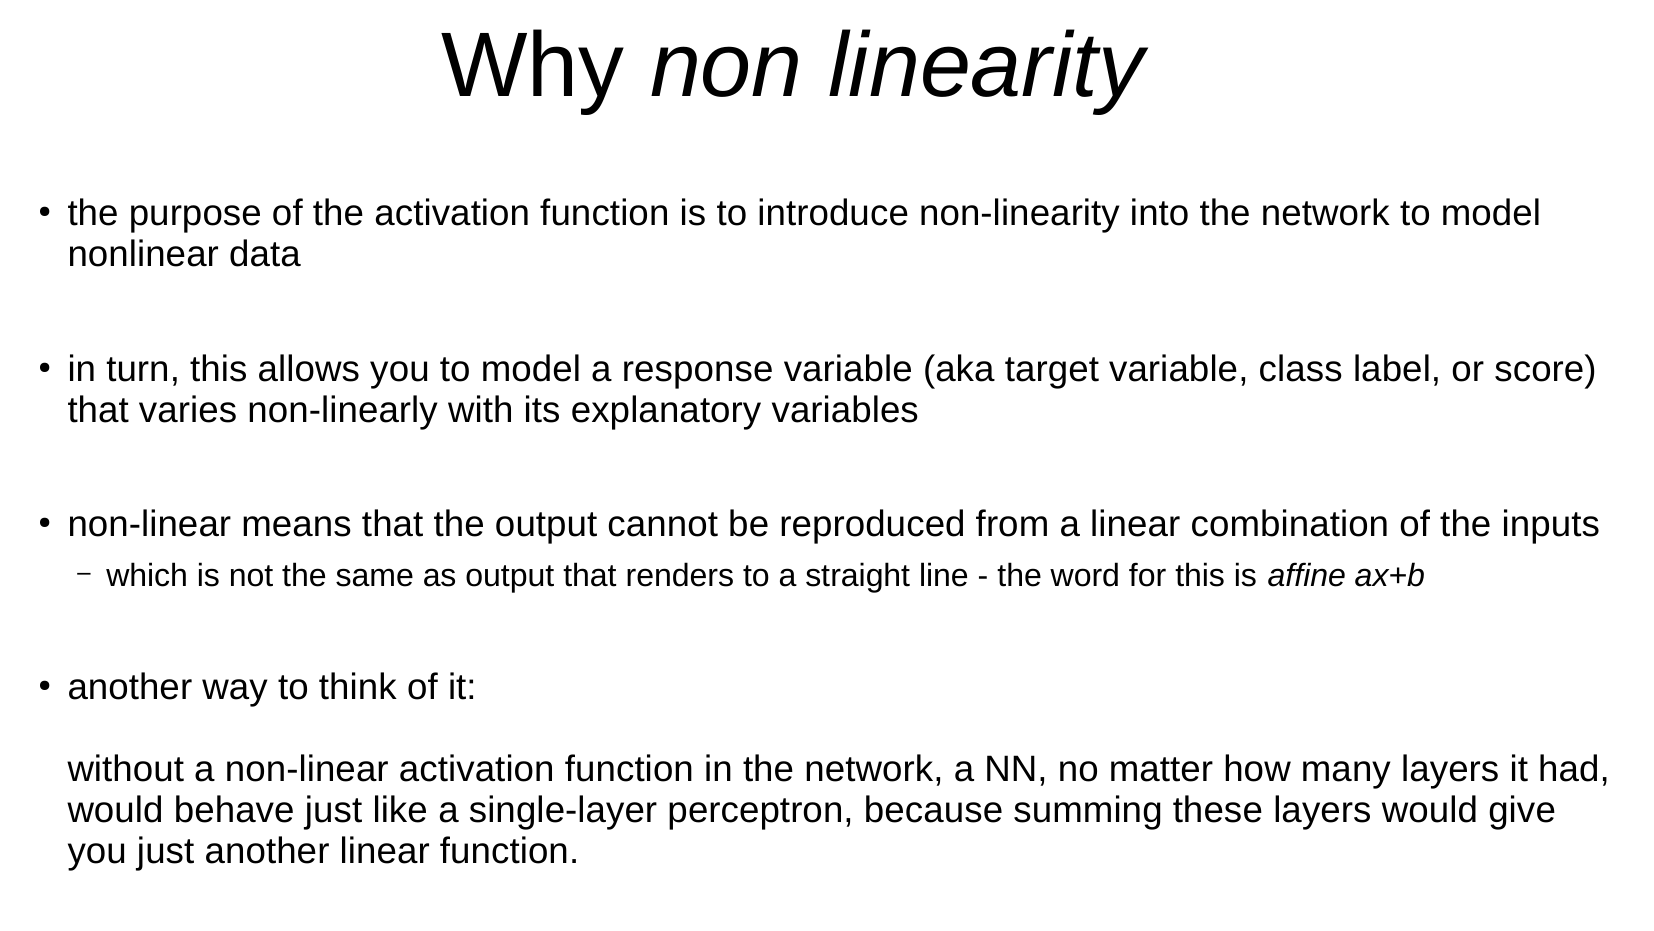

# Why non linearity
the purpose of the activation function is to introduce non-linearity into the network to model nonlinear data
in turn, this allows you to model a response variable (aka target variable, class label, or score) that varies non-linearly with its explanatory variables
non-linear means that the output cannot be reproduced from a linear combination of the inputs
which is not the same as output that renders to a straight line - the word for this is affine ax+b
another way to think of it:
without a non-linear activation function in the network, a NN, no matter how many layers it had, would behave just like a single-layer perceptron, because summing these layers would give you just another linear function.